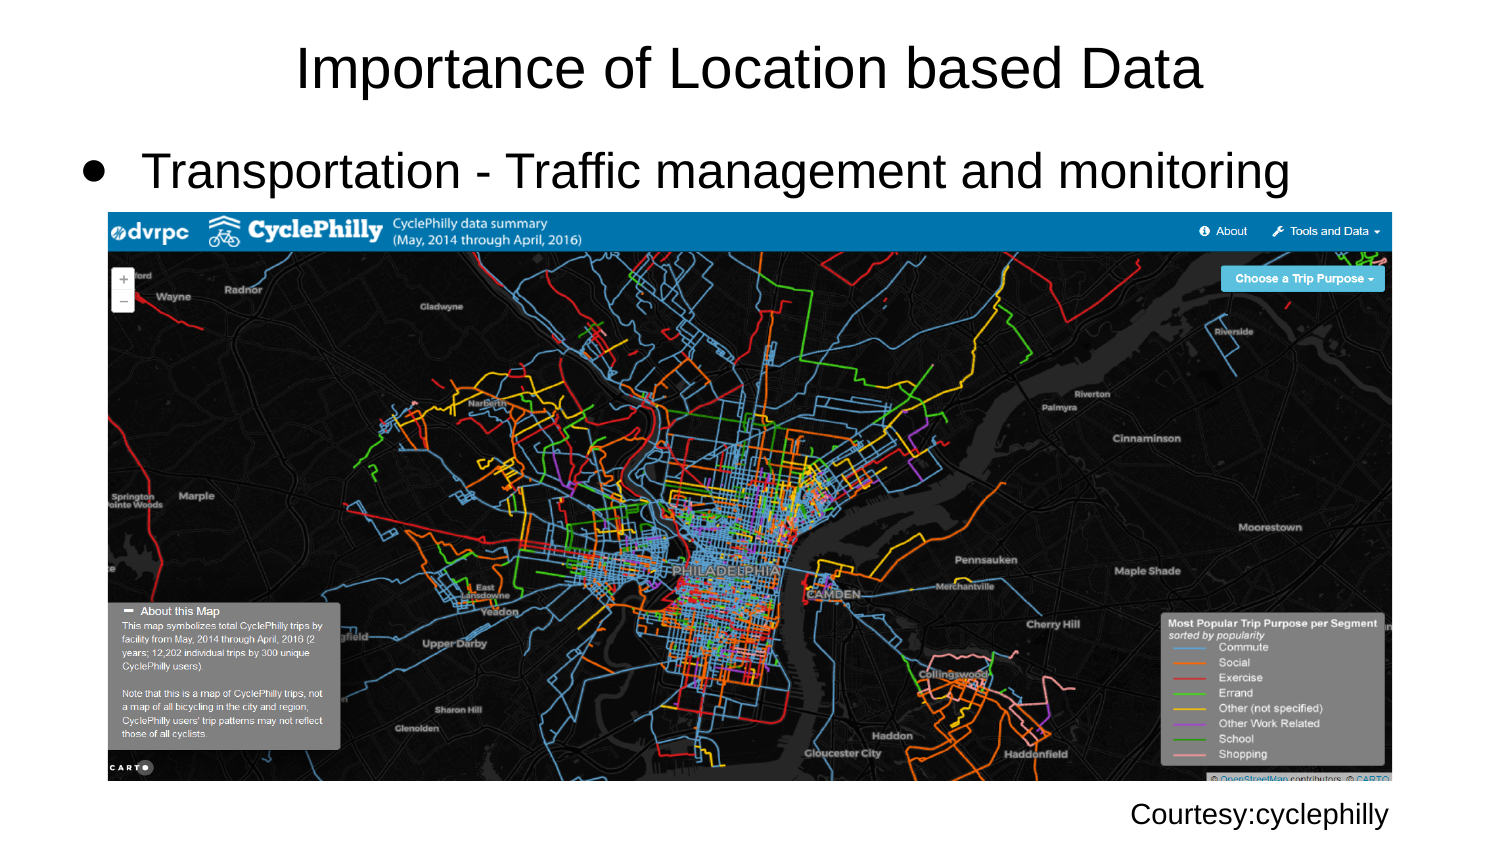

# Importance of Location based Data
Transportation - Traffic management and monitoring
Courtesy:cyclephilly